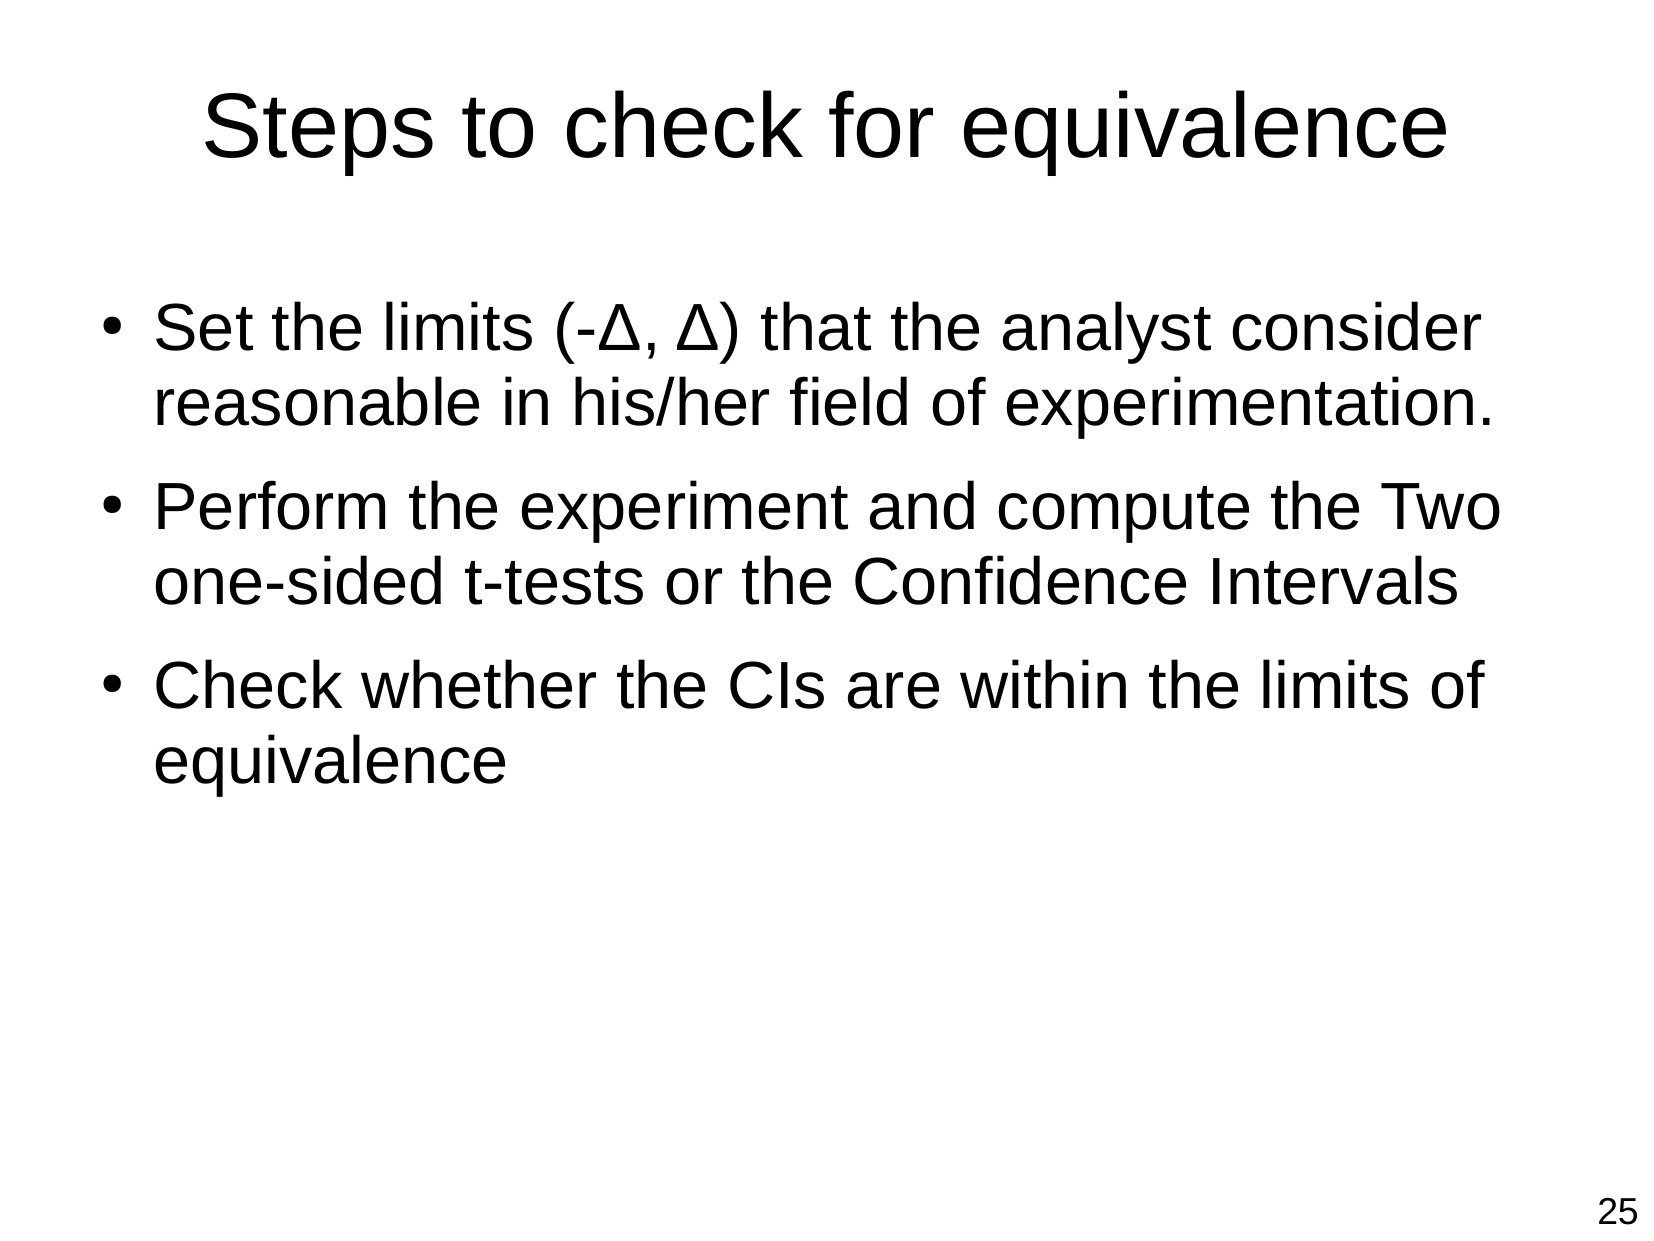

# Steps to check for equivalence
Set the limits (-Δ, Δ) that the analyst consider reasonable in his/her field of experimentation.
Perform the experiment and compute the Two one-sided t-tests or the Confidence Intervals
Check whether the CIs are within the limits of equivalence